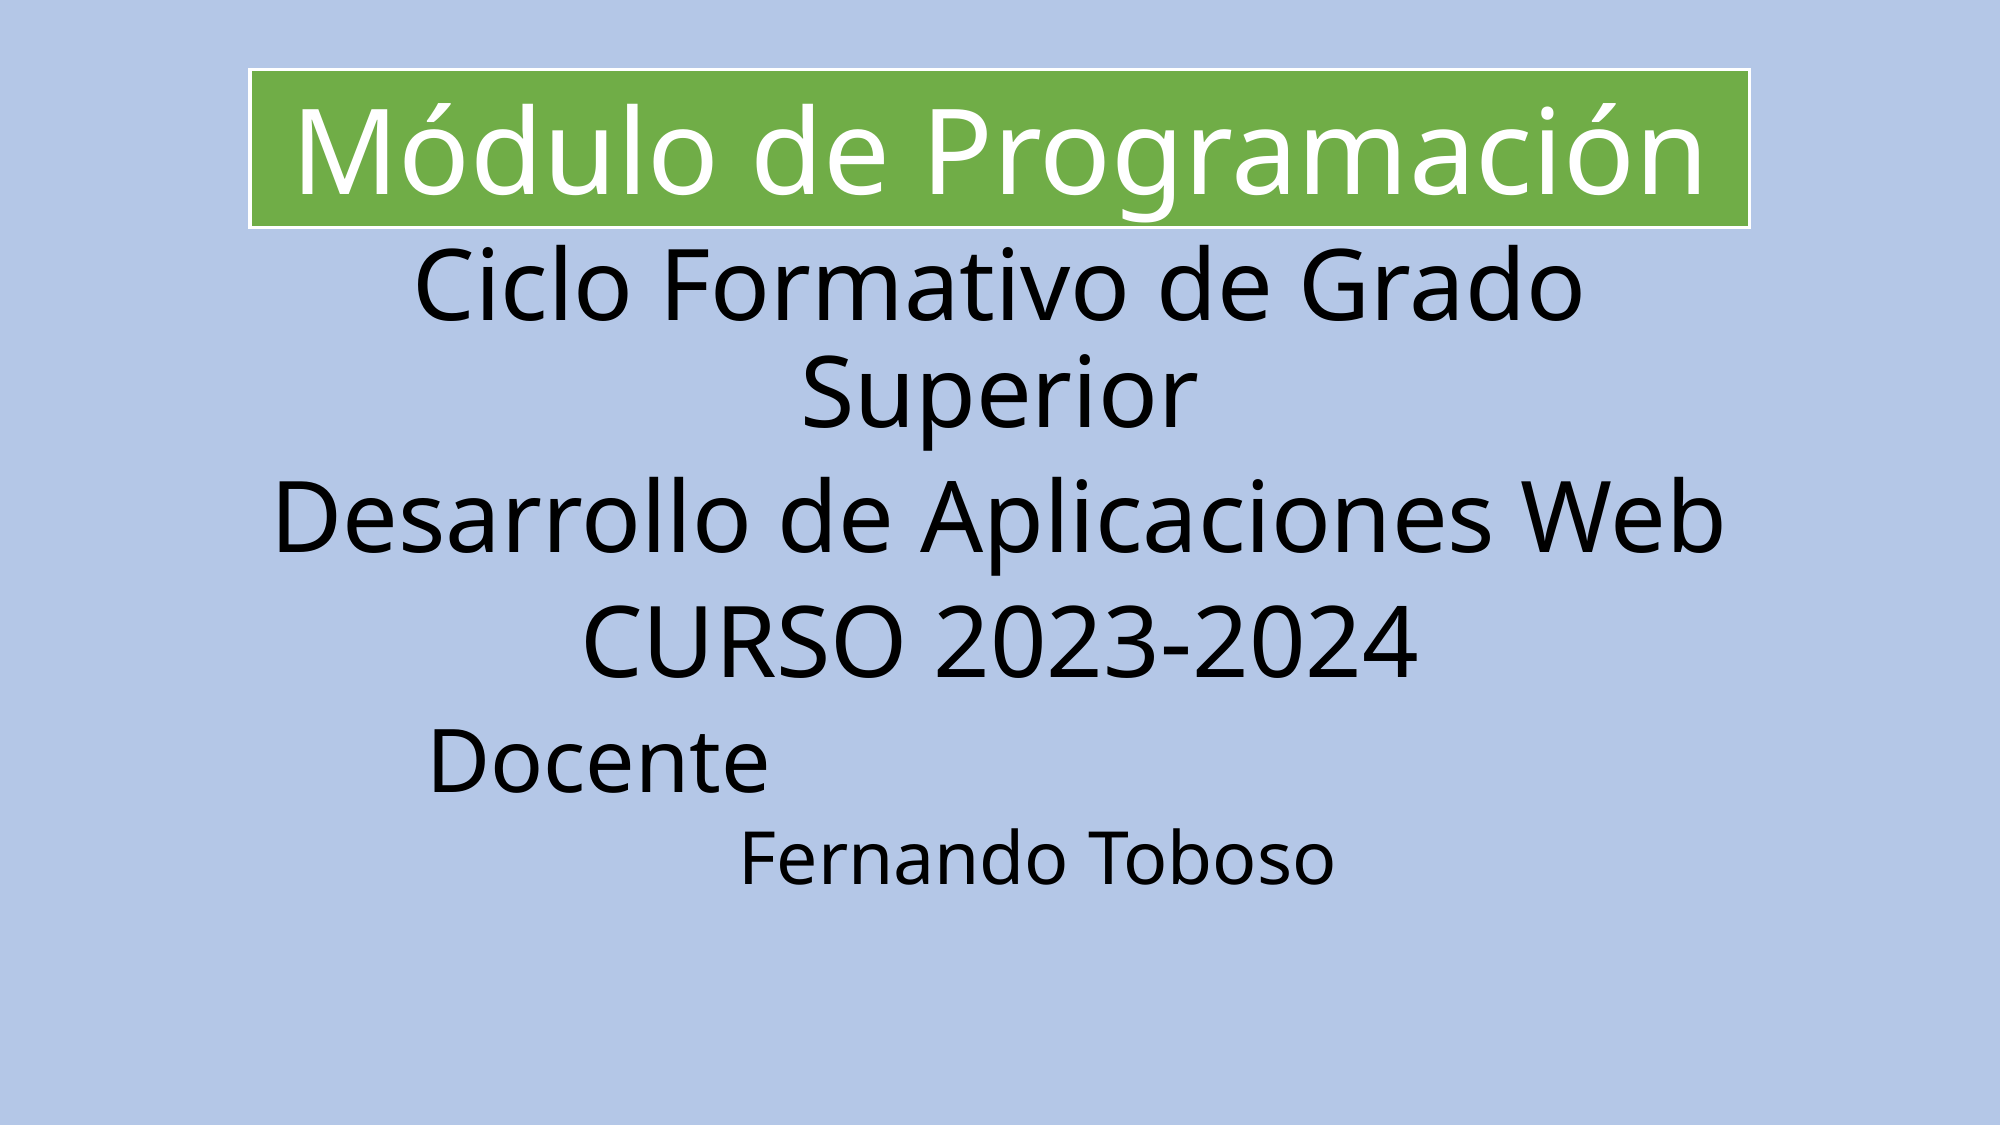

# Módulo de Programación
Ciclo Formativo de Grado Superior
Desarrollo de Aplicaciones Web
CURSO 2023-2024
 Docente
 Fernando Toboso